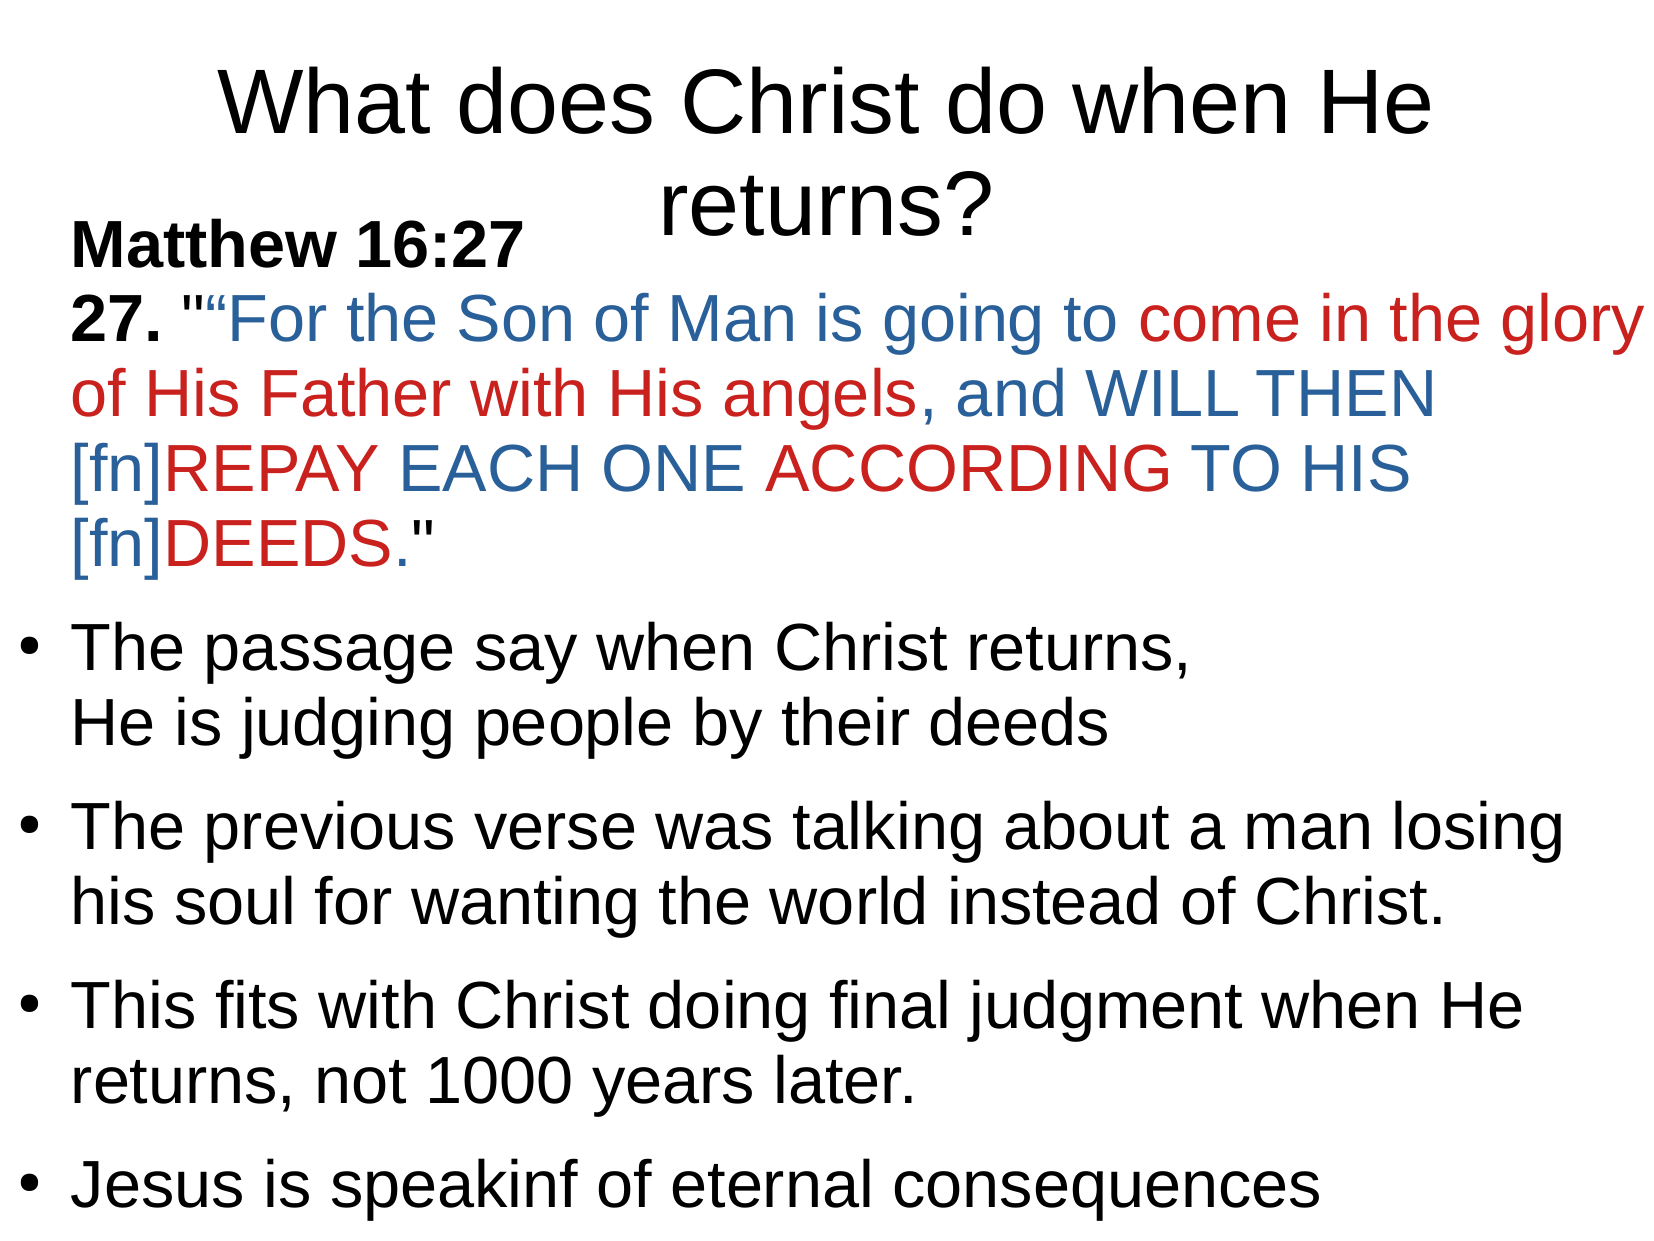

# What does Christ do when He returns?
Matthew 16:27
27. "“For the Son of Man is going to come in the glory of His Father with His angels, and WILL THEN [fn]REPAY EACH ONE ACCORDING TO HIS [fn]DEEDS."
The passage say when Christ returns,
He is judging people by their deeds
The previous verse was talking about a man losing his soul for wanting the world instead of Christ.
This fits with Christ doing final judgment when He returns, not 1000 years later.
Jesus is speakinf of eternal consequences